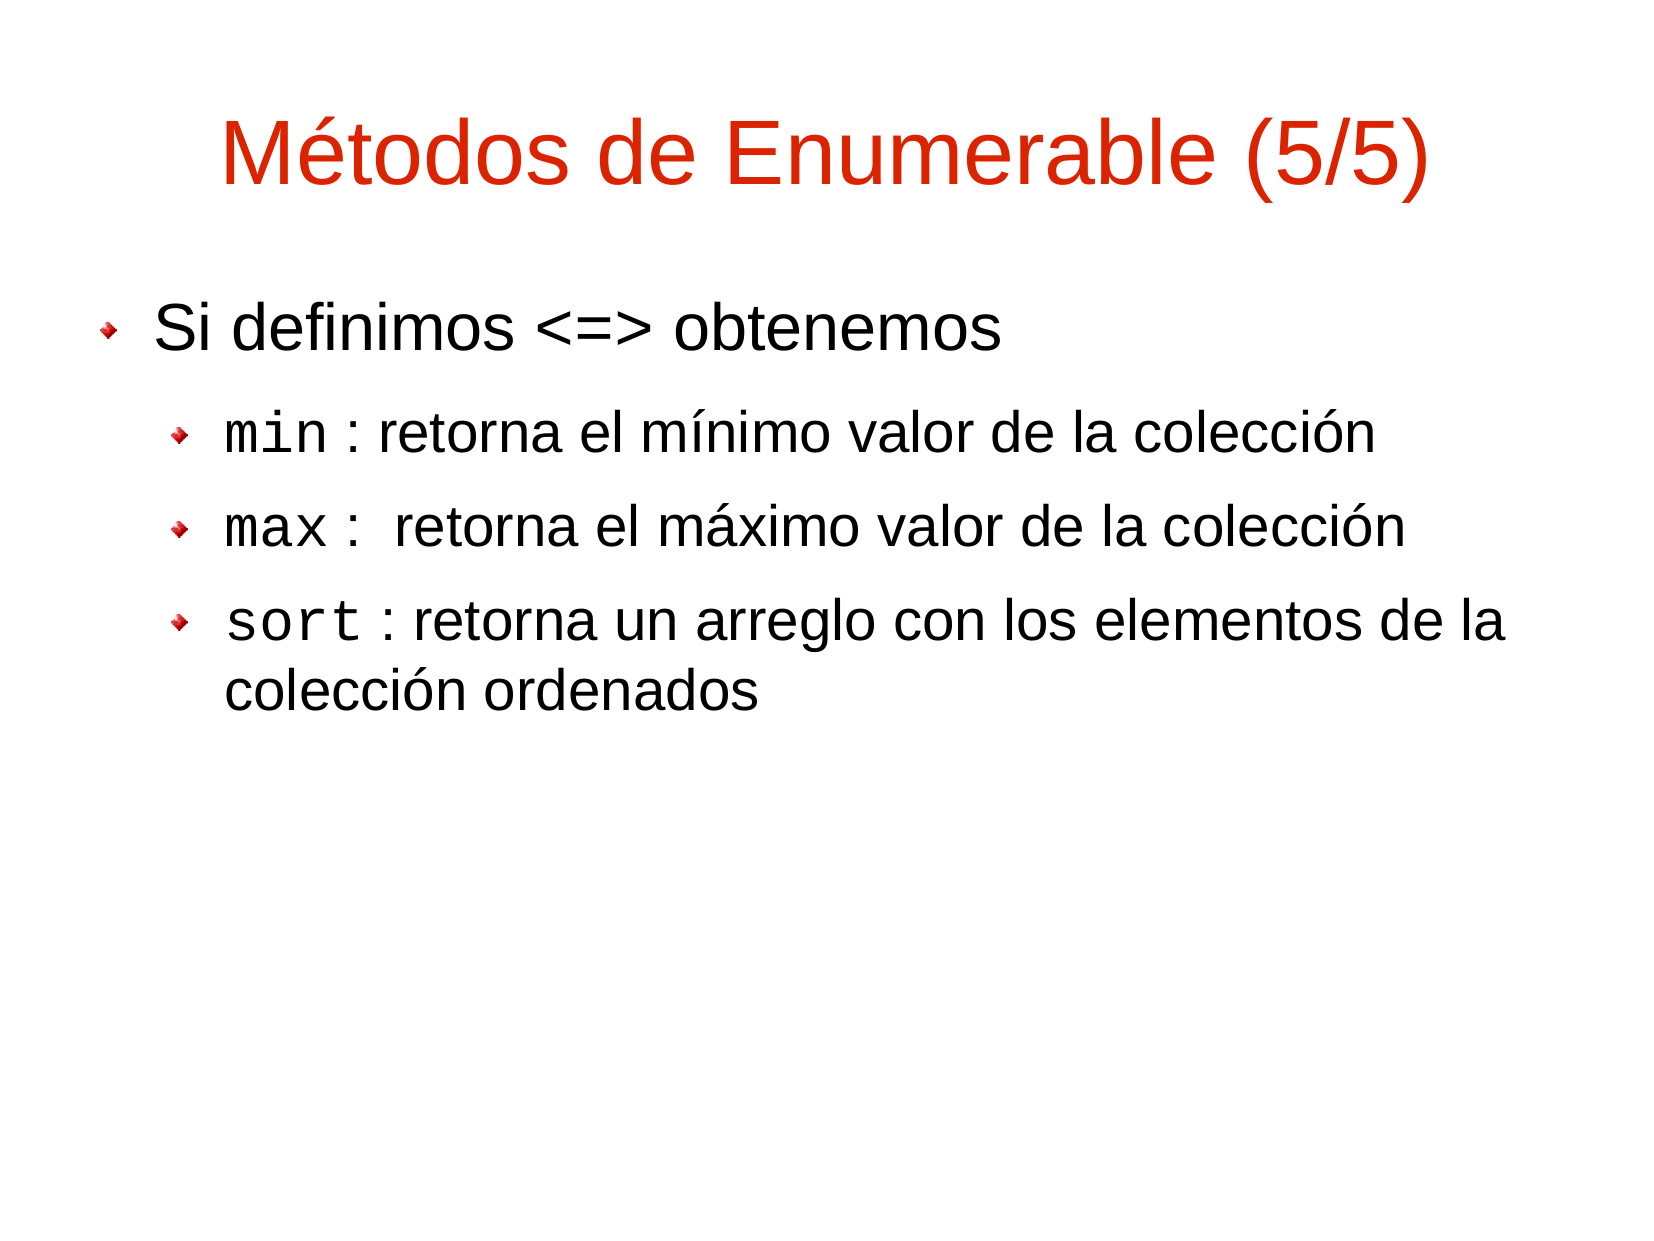

# Métodos de Enumerable (5/5)
Si definimos <=> obtenemos
min : retorna el mínimo valor de la colección
max : retorna el máximo valor de la colección
sort : retorna un arreglo con los elementos de la colección ordenados